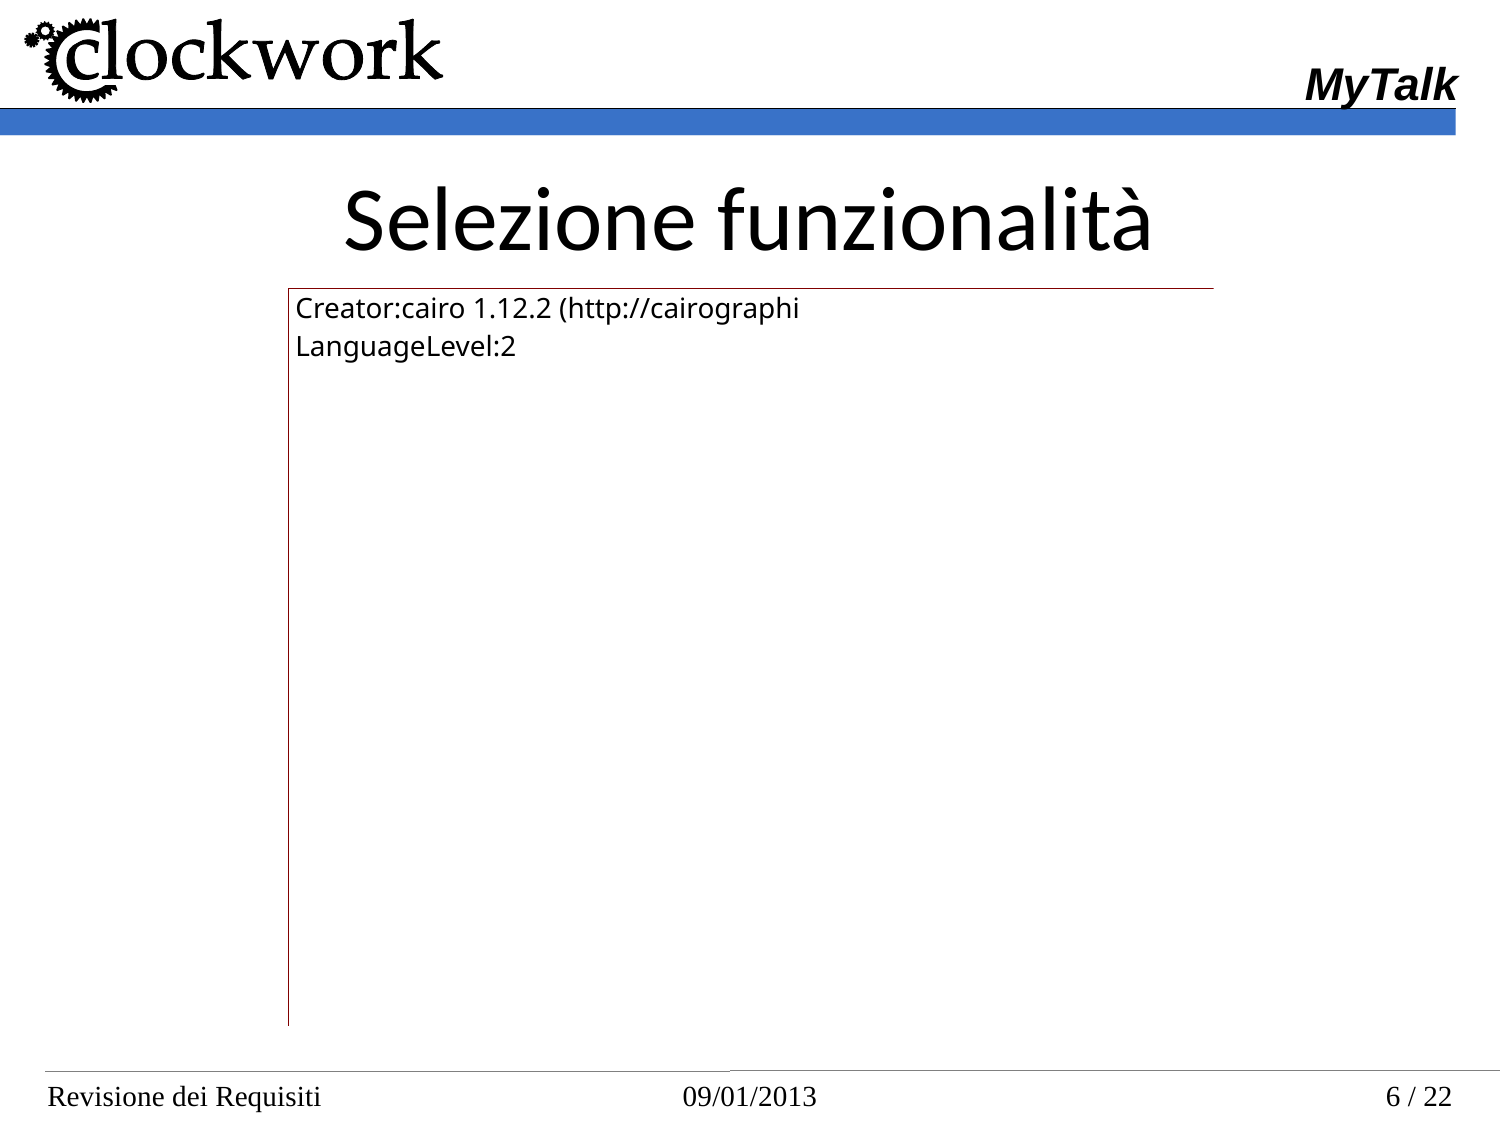

# Selezione funzionalità
Revisione dei Requisiti
09/01/2013
6